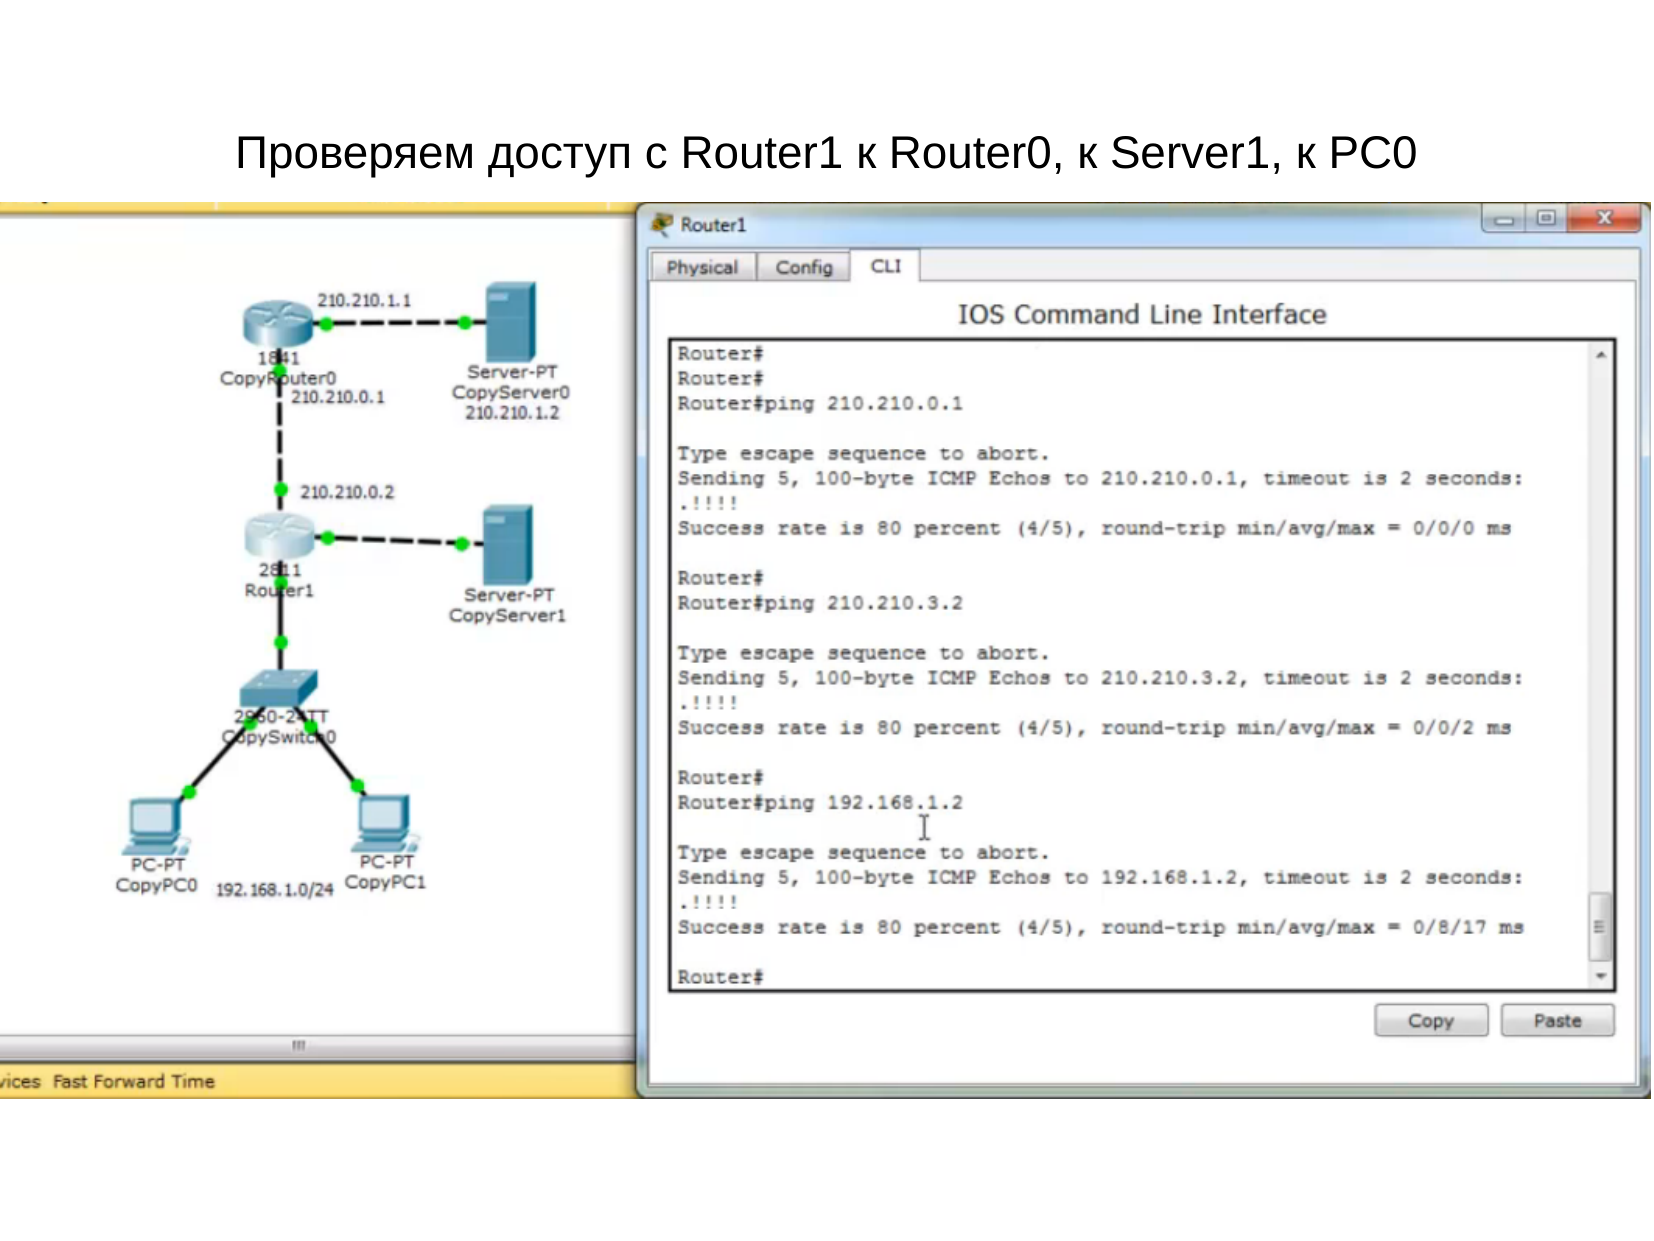

# Проверяем доступ с Router1 к Router0, к Server1, к PC0